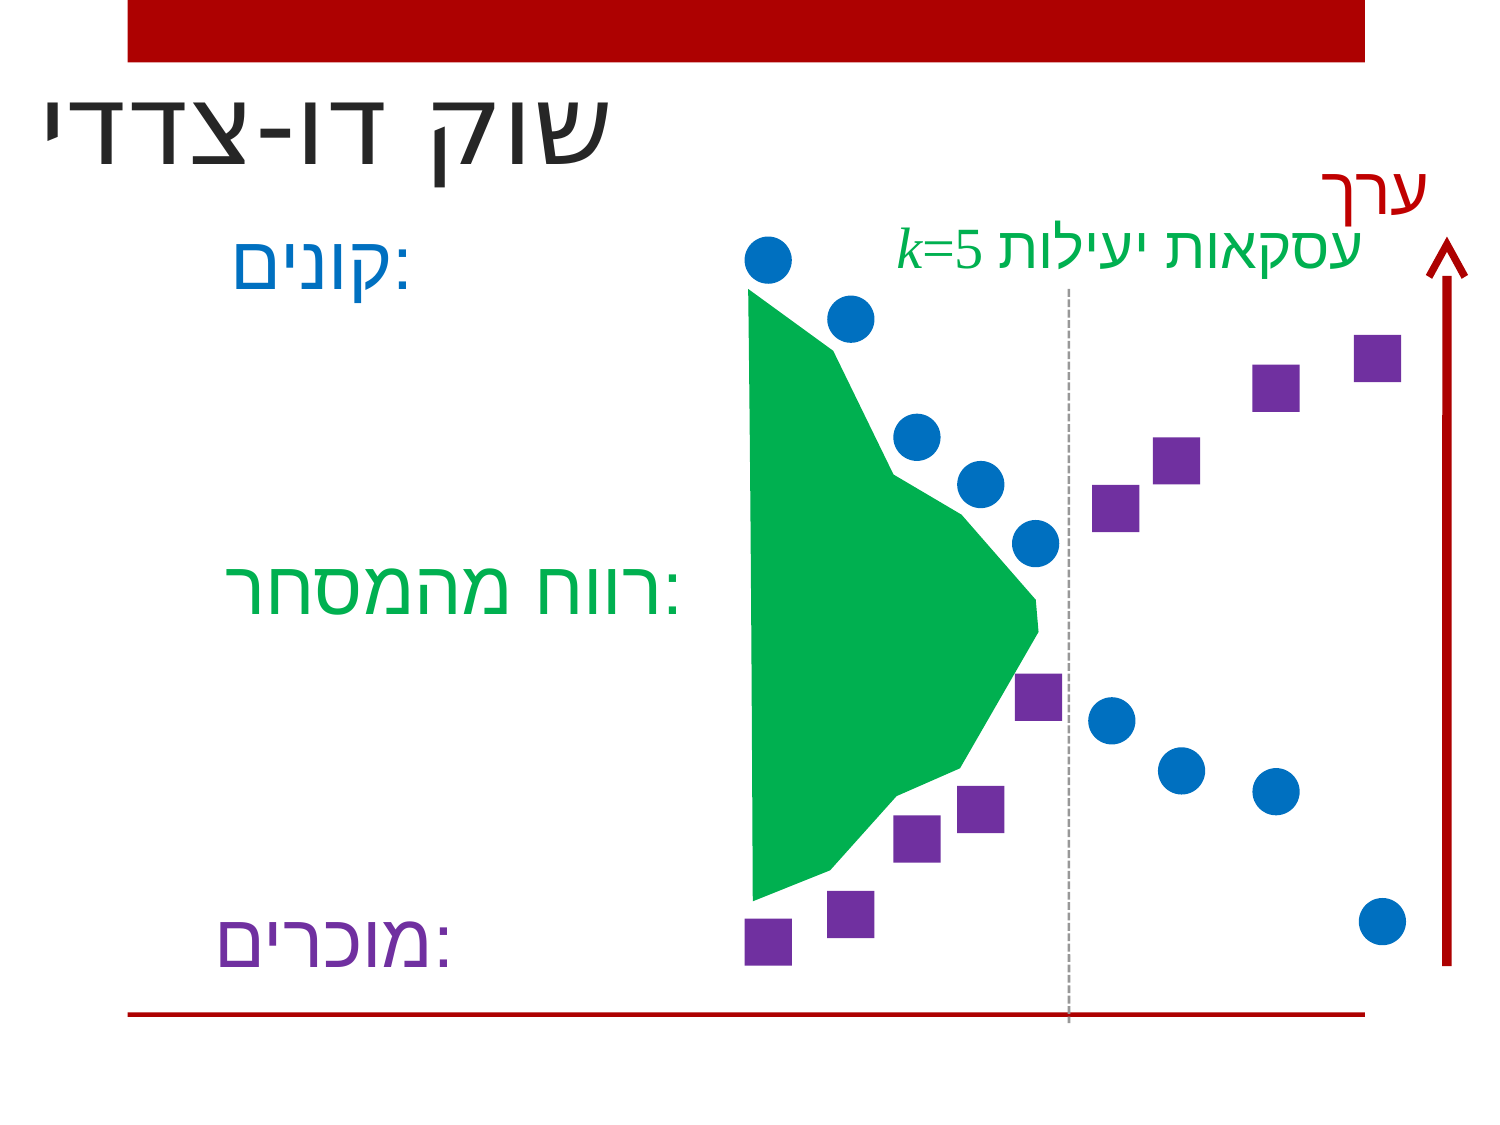

# שוק דו-צדדי
ערך
k=5 עסקאות יעילות
קונים:
רווח מהמסחר:
מוכרים: